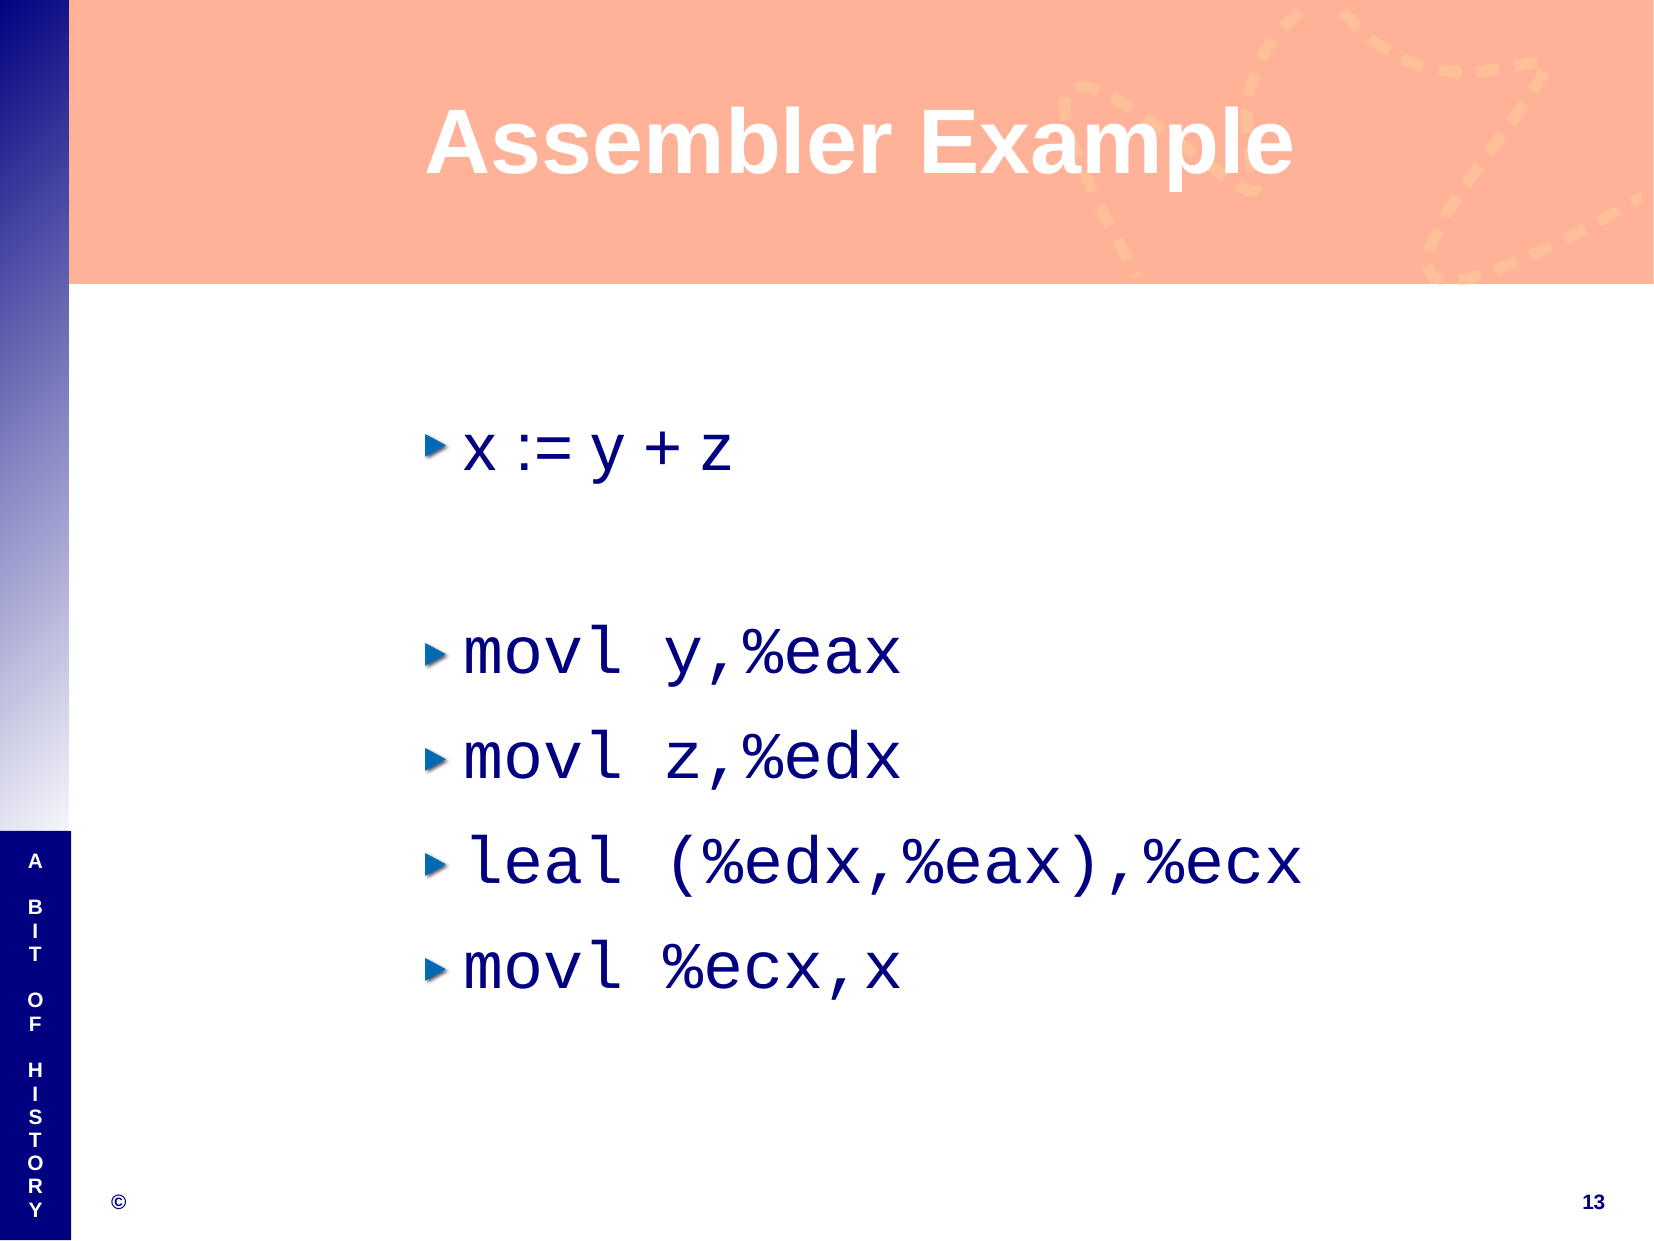

# Assembler Example
x := y + z
movl y,%eax
movl z,%edx
leal (%edx,%eax),%ecx
movl %ecx,x
A
B
I
T
O
F
H
I
S
T
O
R
Y